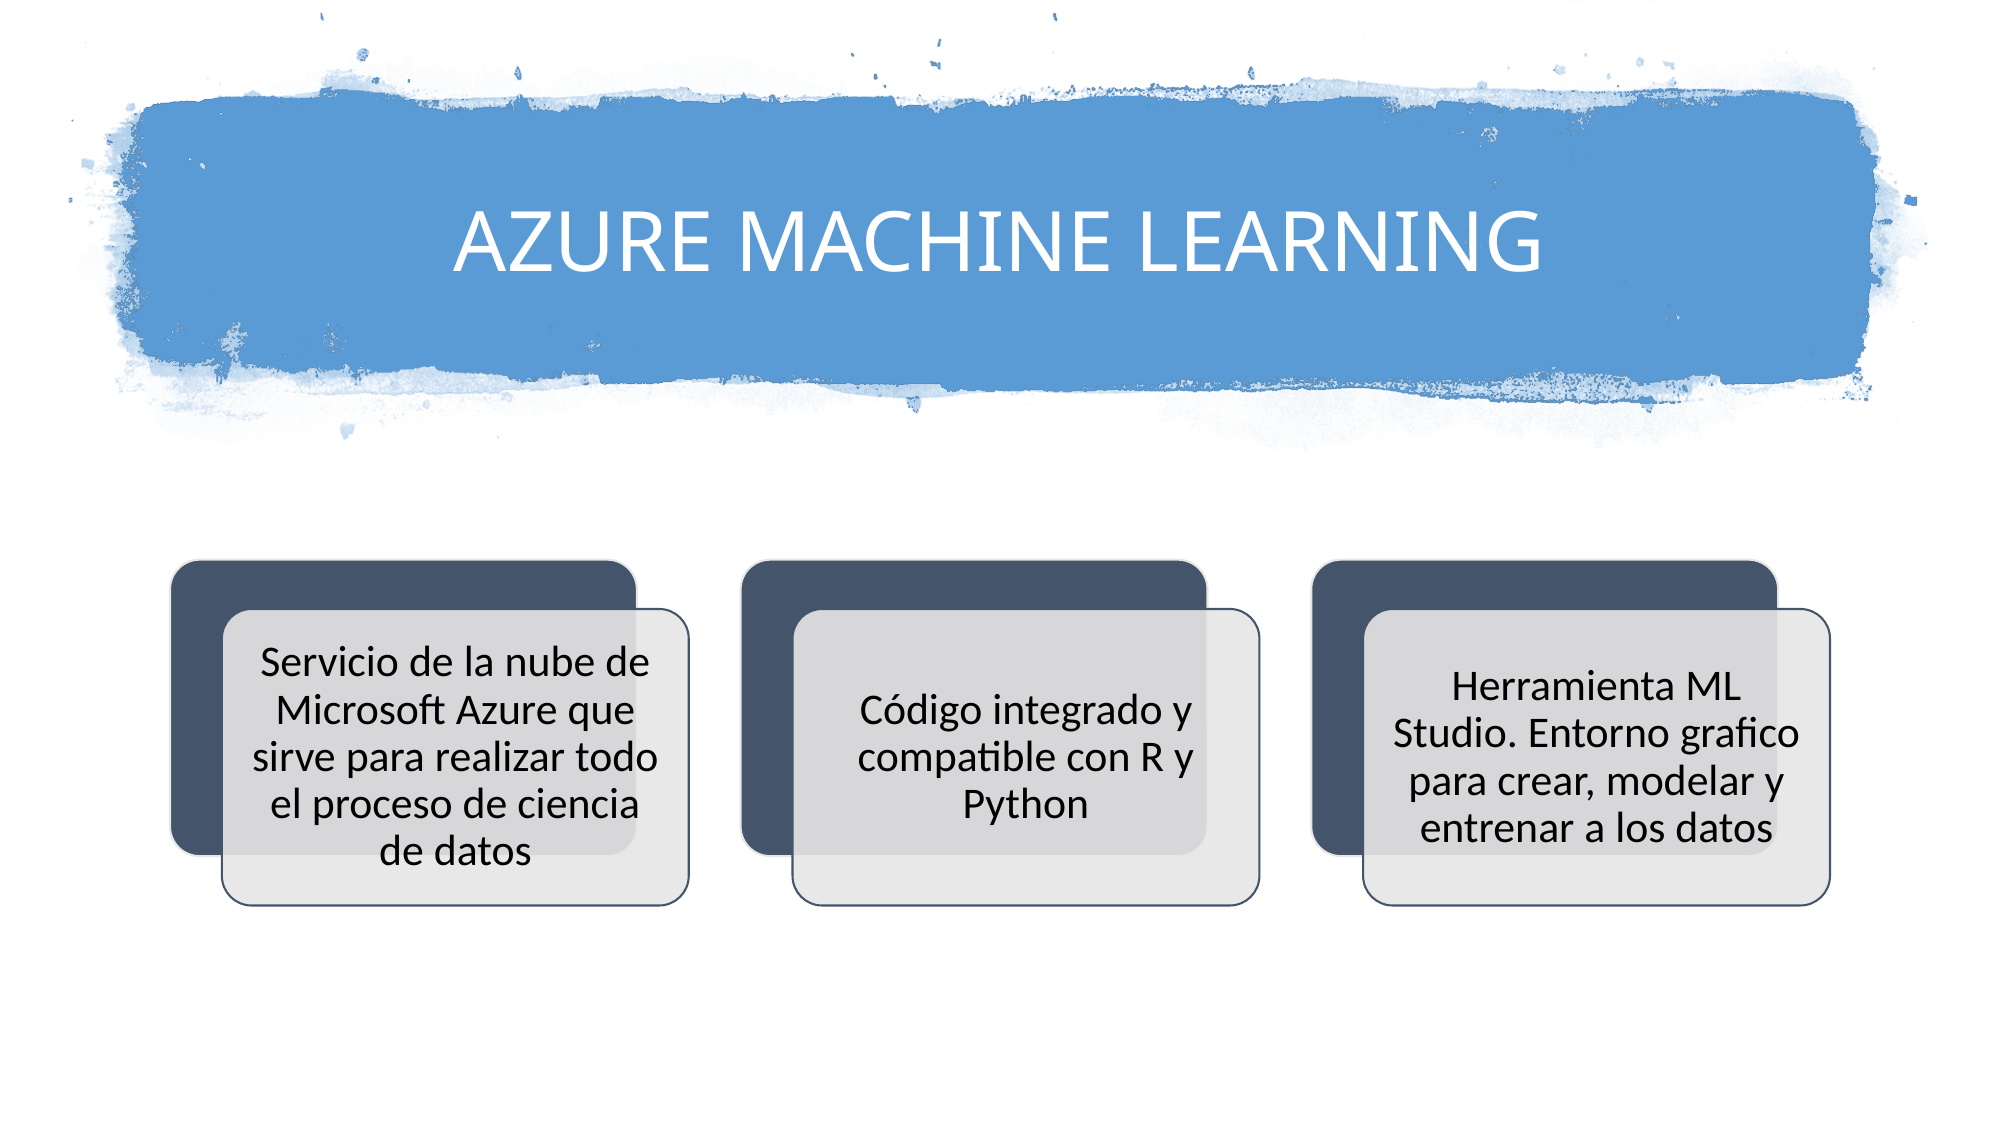

# AZURE MACHINE LEARNING
Servicio de la nube de Microsoft Azure que sirve para realizar todo el proceso de ciencia de datos
Código integrado y compatible con R y Python
Herramienta ML Studio. Entorno grafico para crear, modelar y entrenar a los datos